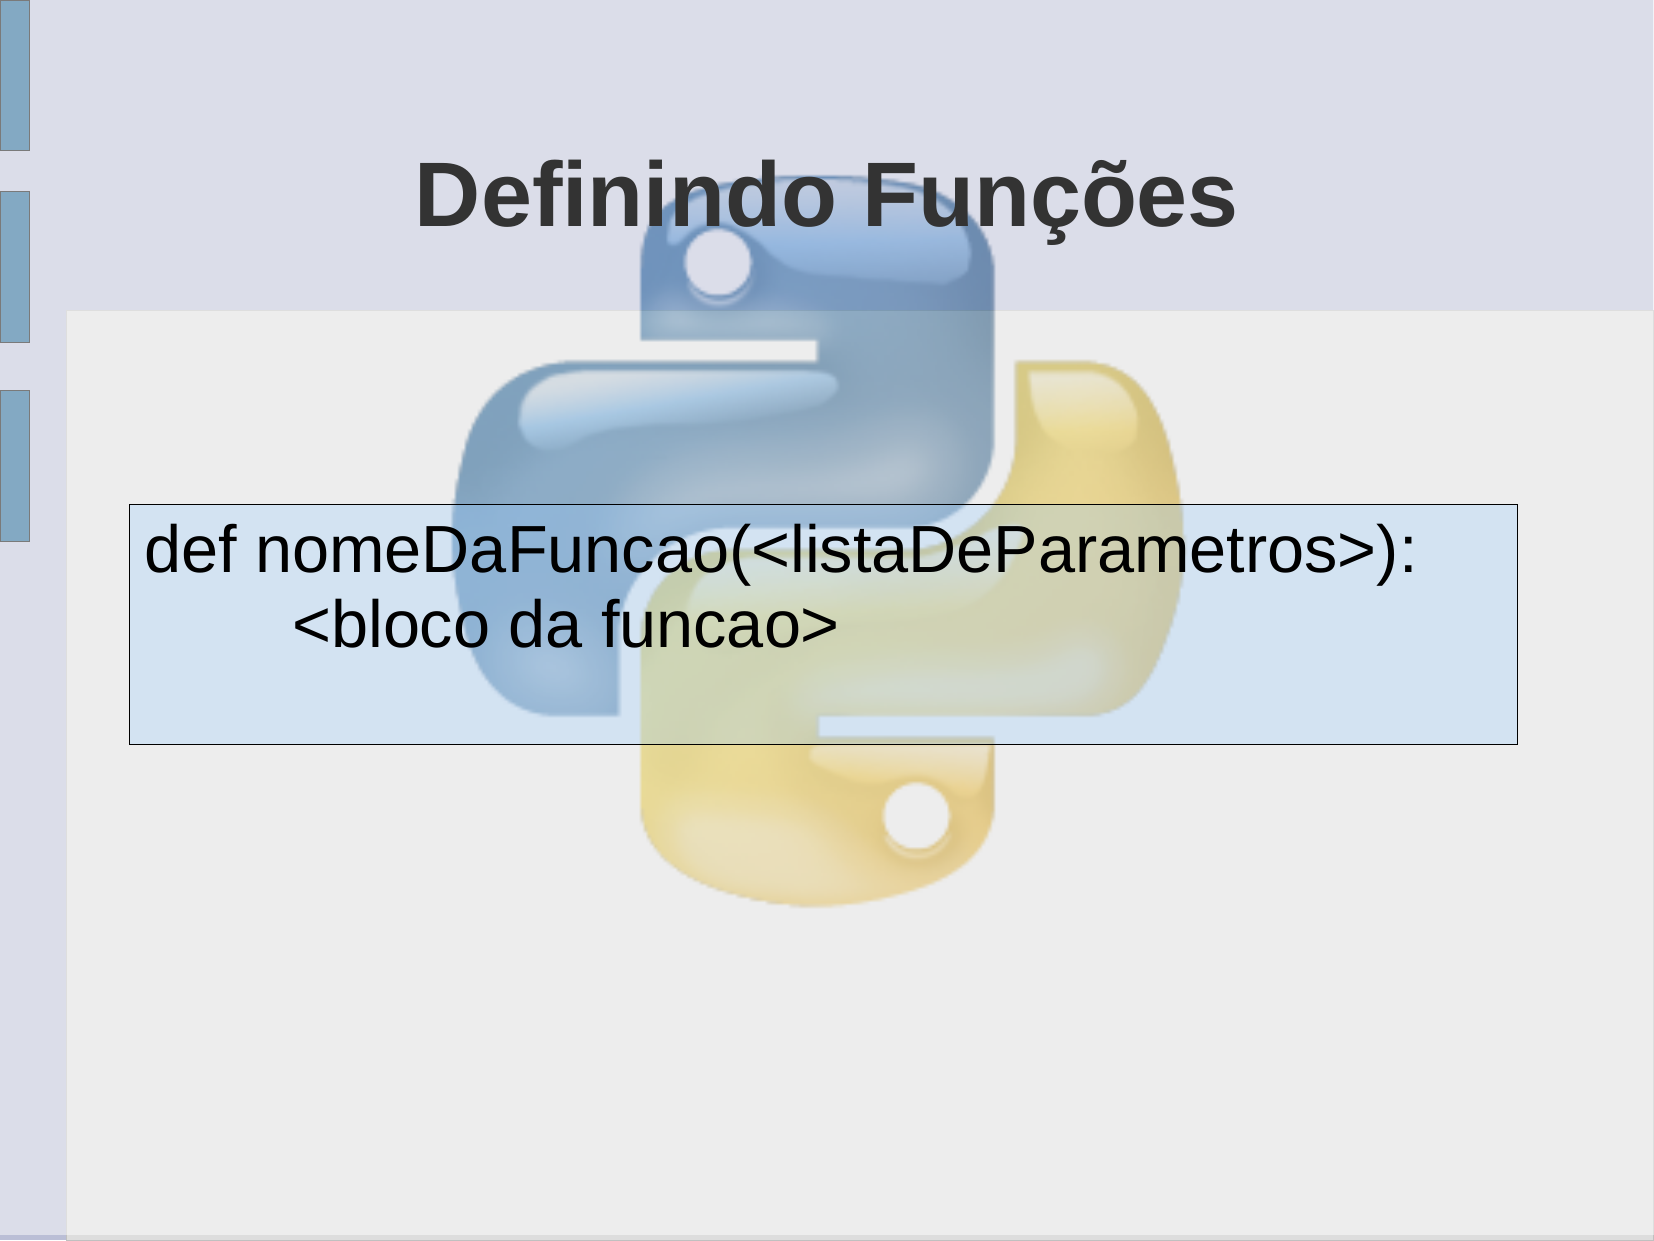

# Definindo Funções
def nomeDaFuncao(<listaDeParametros>):
		<bloco da funcao>